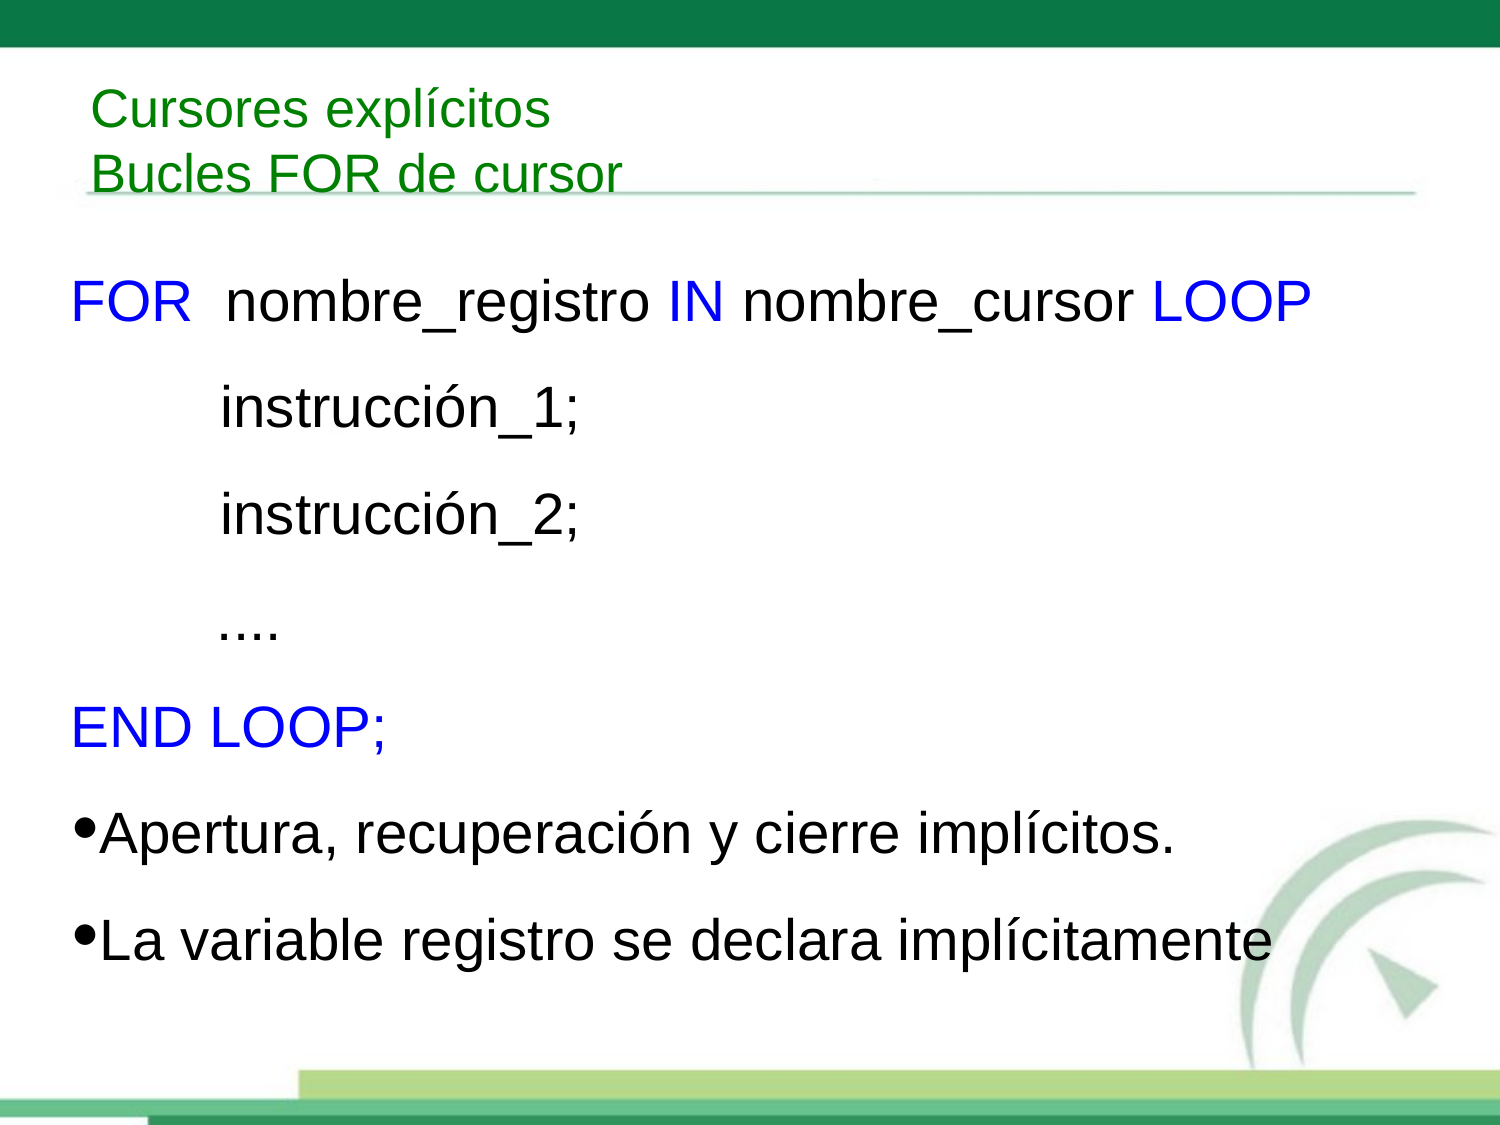

# Cursores explícitos Bucles FOR de cursor
FOR nombre_registro IN nombre_cursor LOOP
	instrucción_1;
	instrucción_2;
 ....
END LOOP;
Apertura, recuperación y cierre implícitos.
La variable registro se declara implícitamente